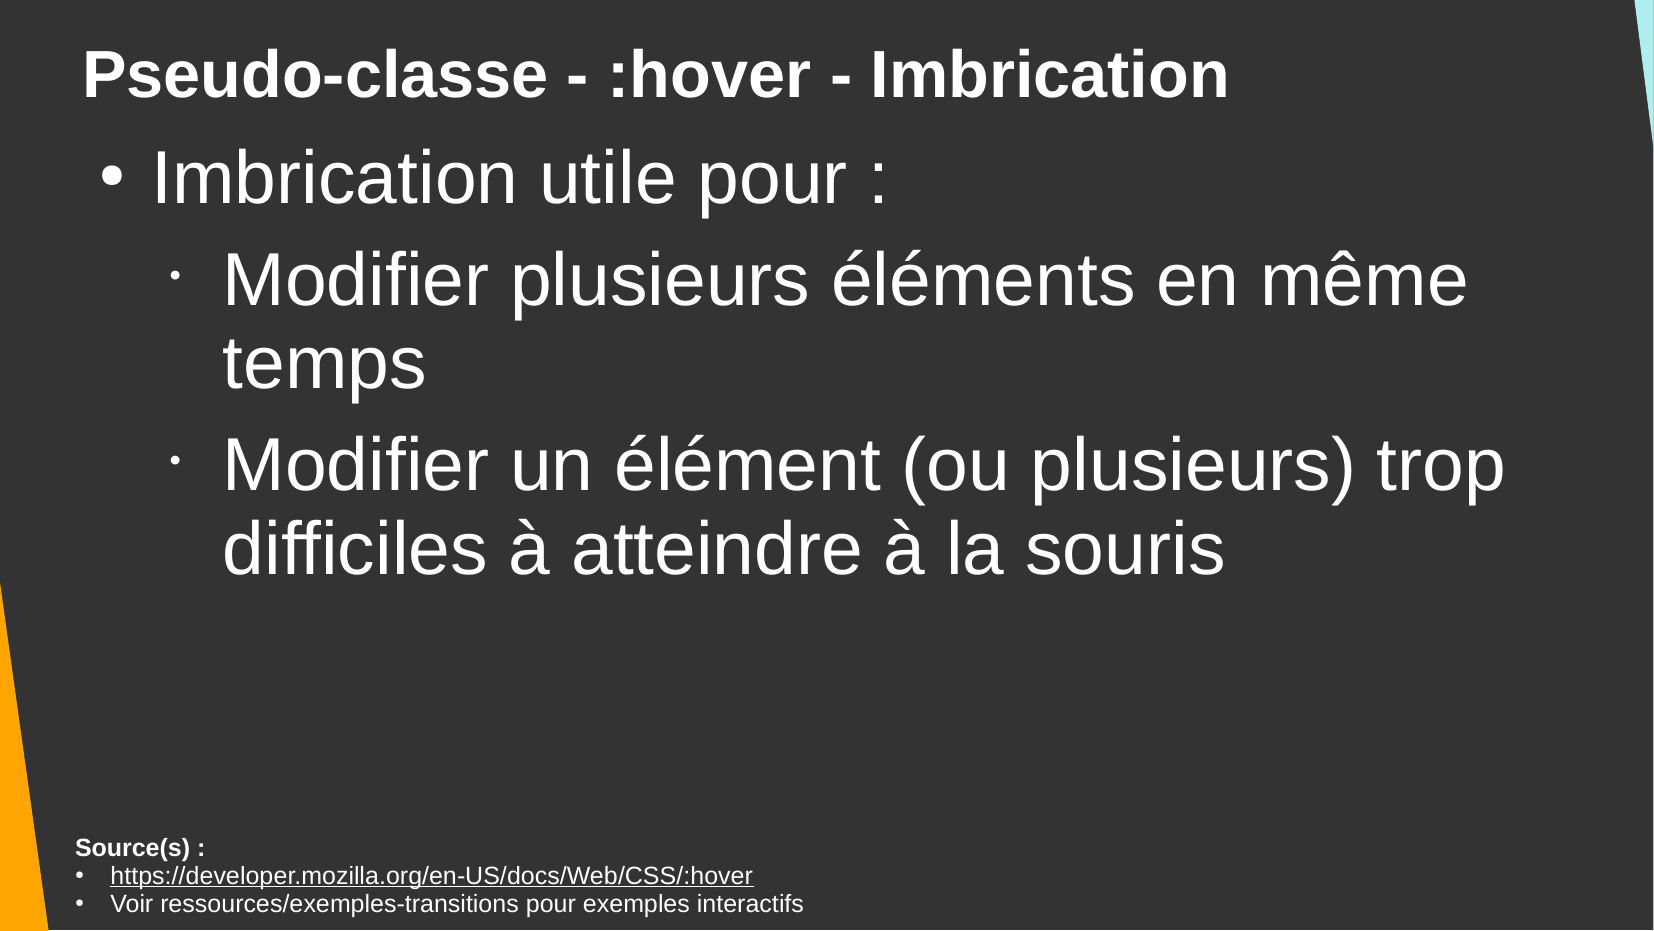

# Pseudo-classe - :hover - Imbrication
Imbrication utile pour :
Modifier plusieurs éléments en même temps
Modifier un élément (ou plusieurs) trop difficiles à atteindre à la souris
Source(s) :
https://developer.mozilla.org/en-US/docs/Web/CSS/:hover
Voir ressources/exemples-transitions pour exemples interactifs